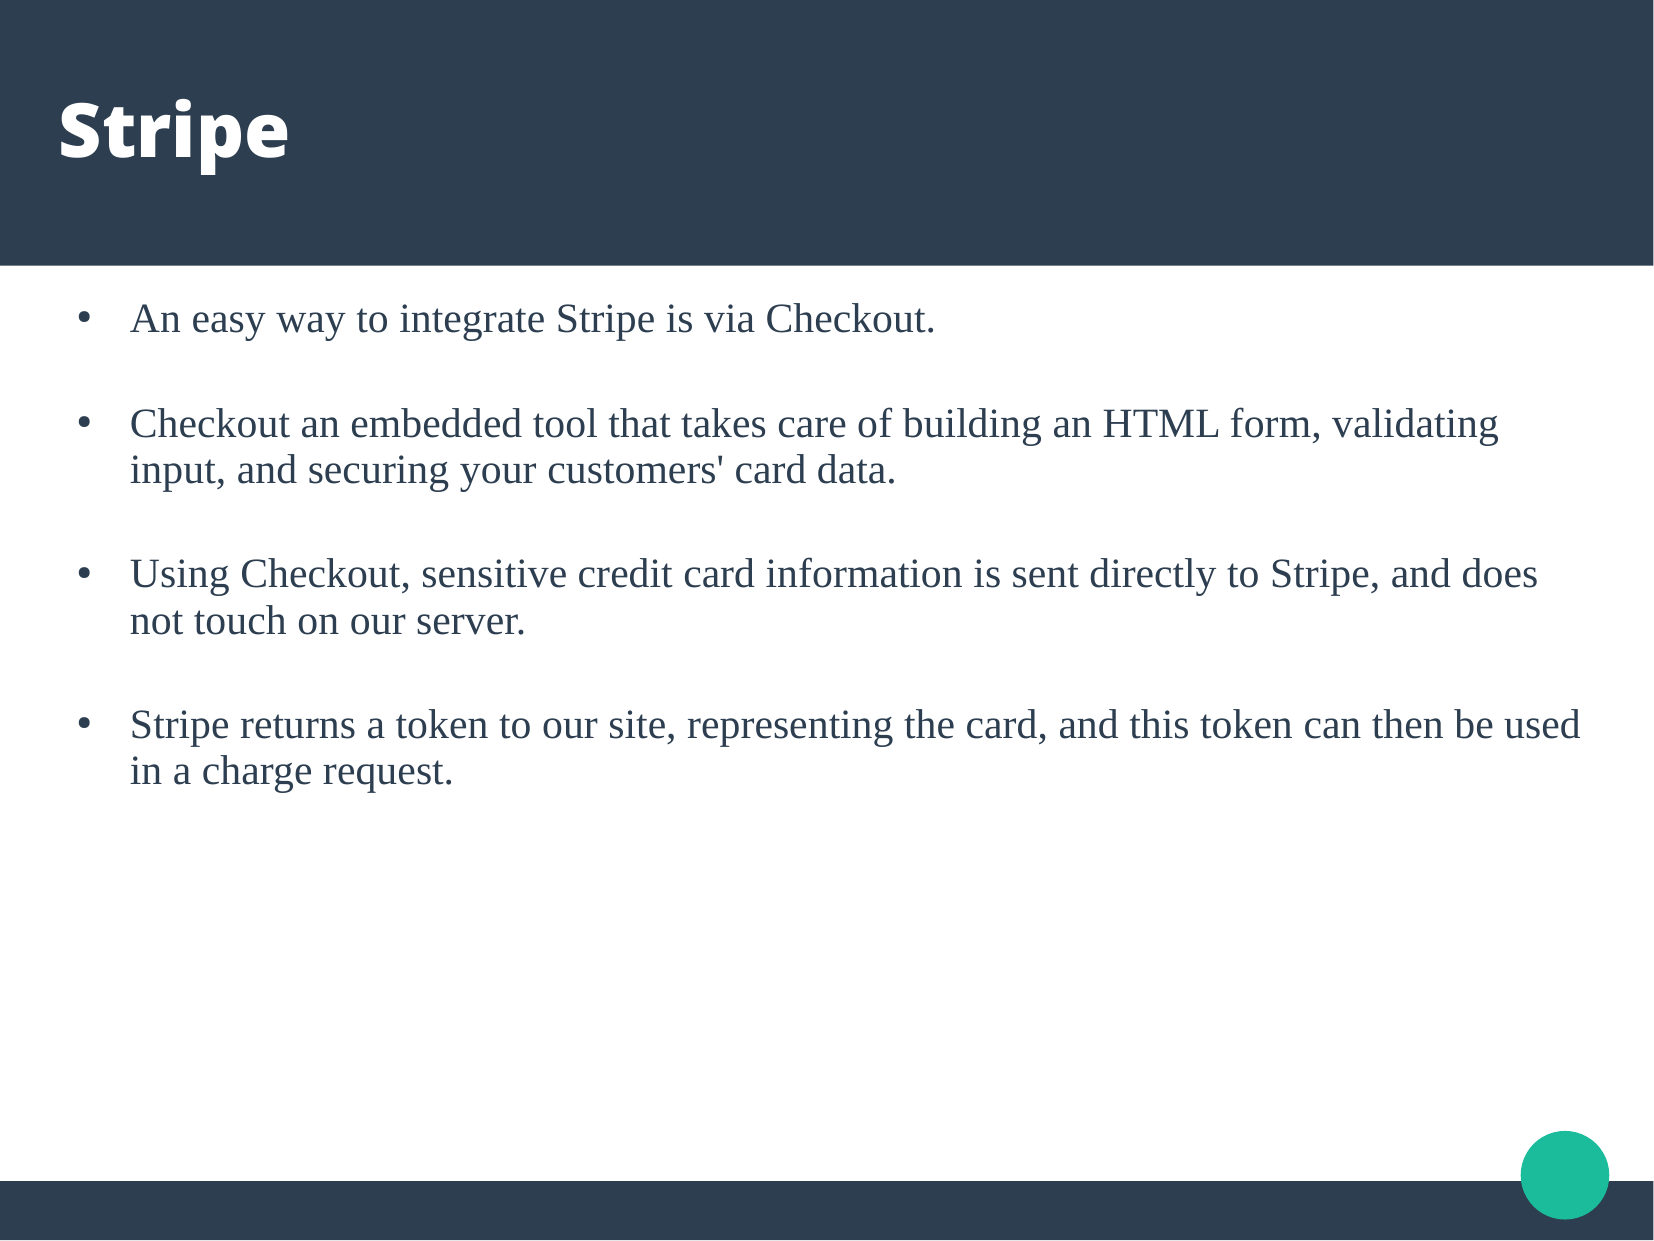

# Stripe
An easy way to integrate Stripe is via Checkout.
Checkout an embedded tool that takes care of building an HTML form, validating input, and securing your customers' card data.
Using Checkout, sensitive credit card information is sent directly to Stripe, and does not touch on our server.
Stripe returns a token to our site, representing the card, and this token can then be used in a charge request.